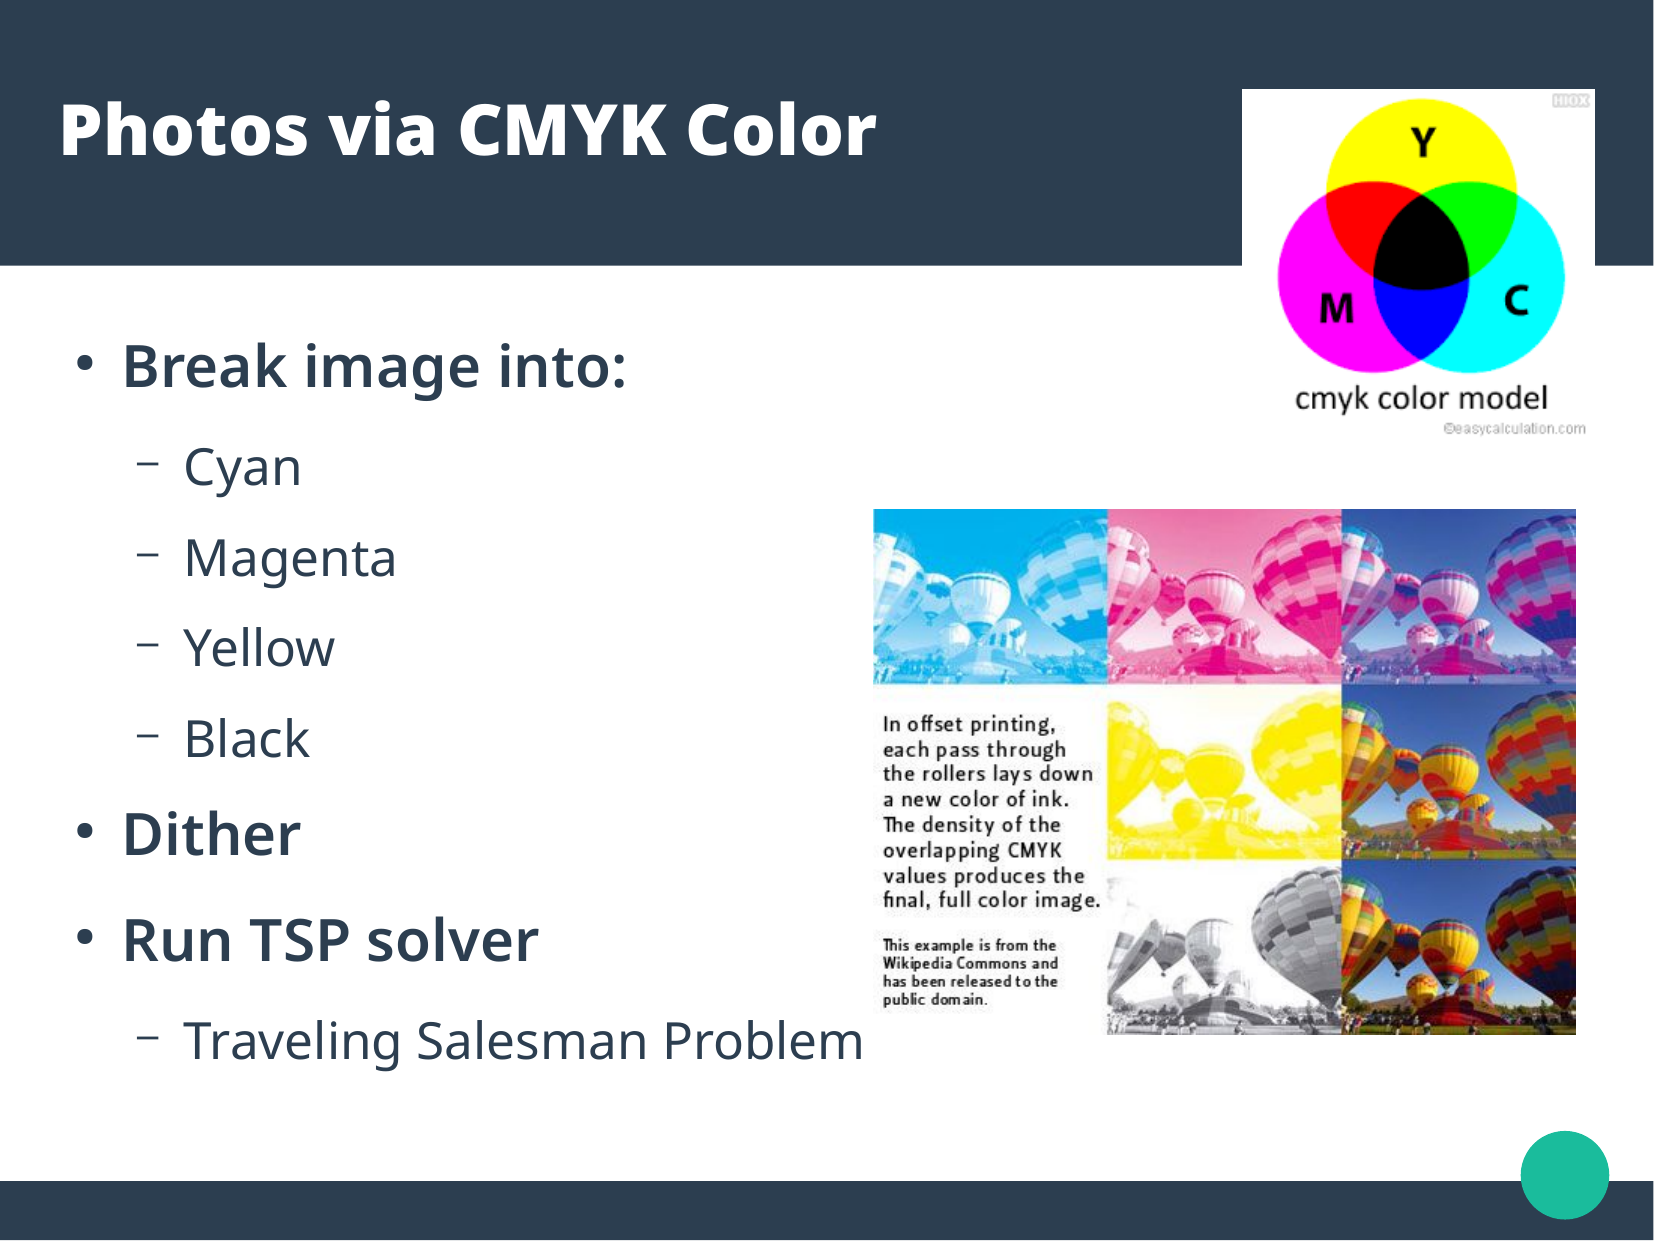

# Photos via CMYK Color
Break image into:
Cyan
Magenta
Yellow
Black
Dither
Run TSP solver
Traveling Salesman Problem